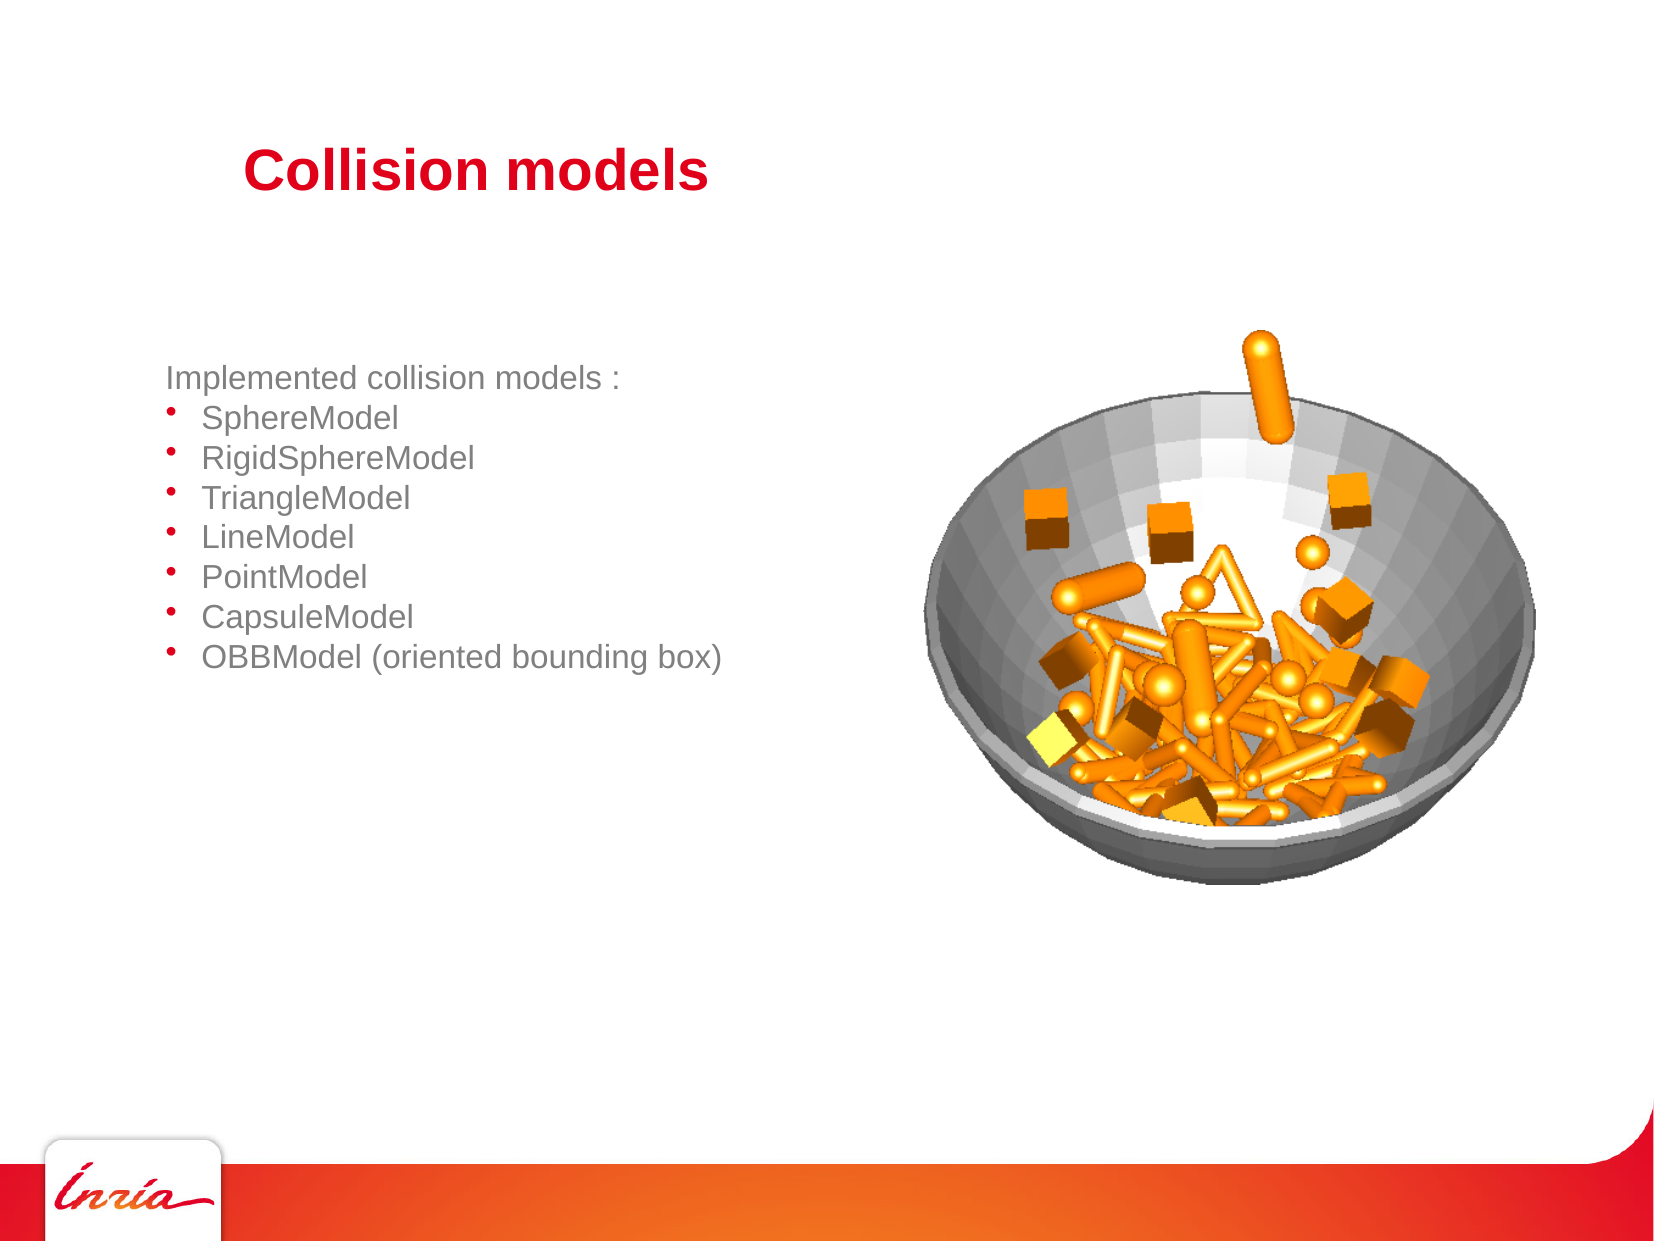

# Collision models
Implemented collision models :
SphereModel
RigidSphereModel
TriangleModel
LineModel
PointModel
CapsuleModel
OBBModel (oriented bounding box)